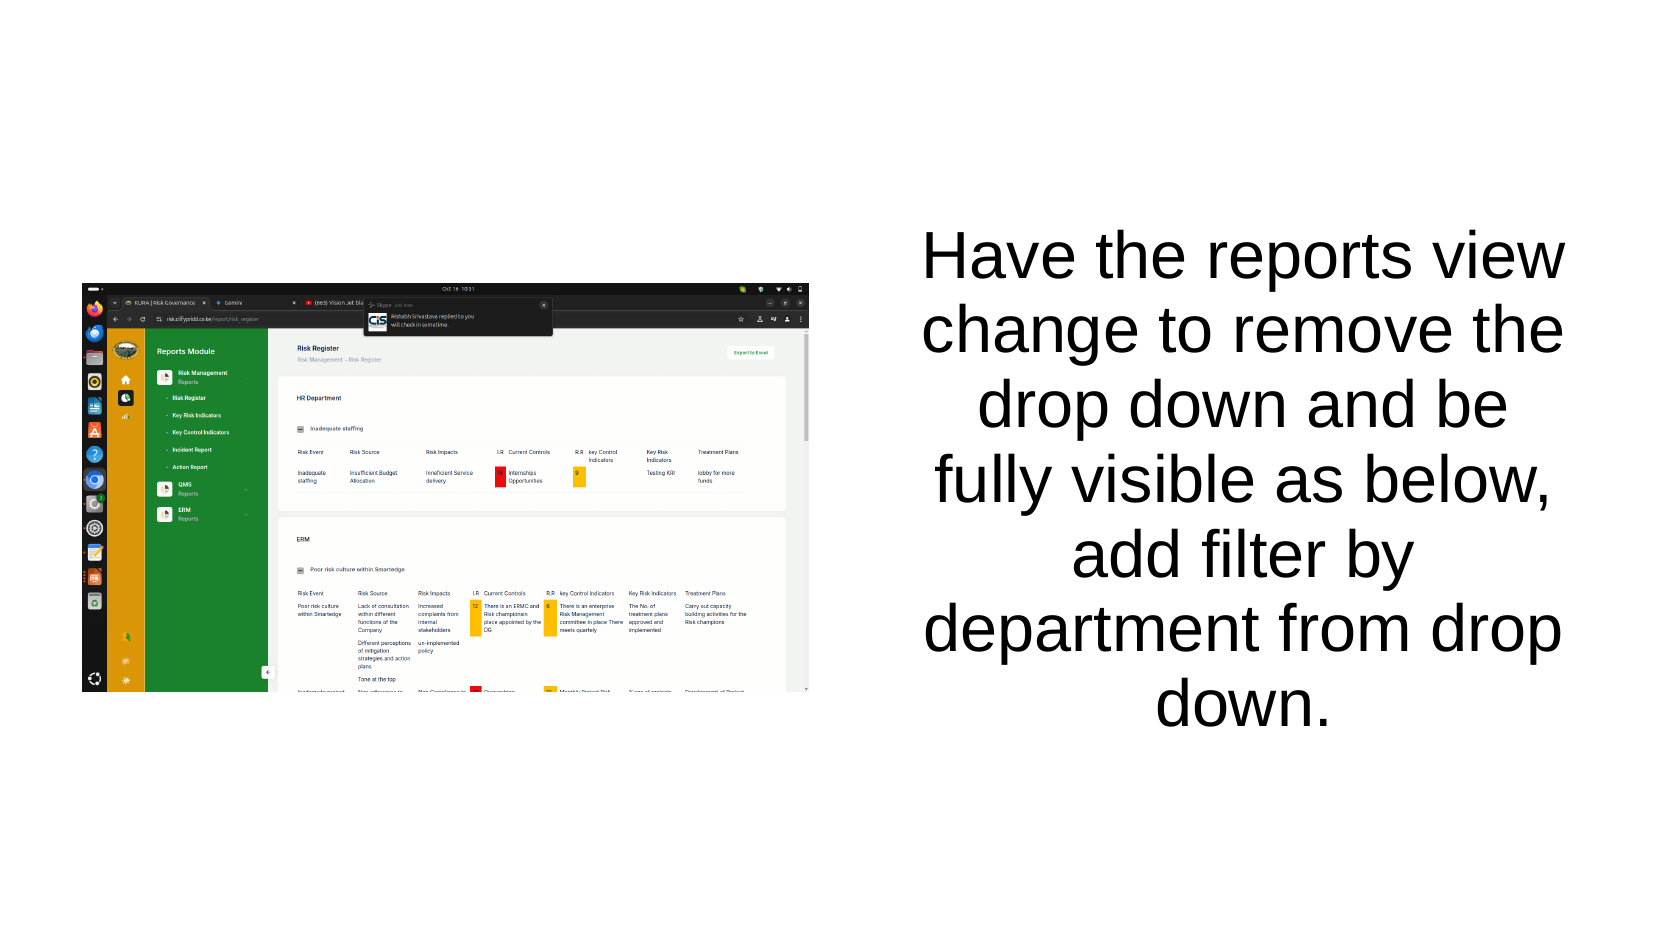

#
Have the reports view change to remove the drop down and be fully visible as below, add filter by department from drop down.